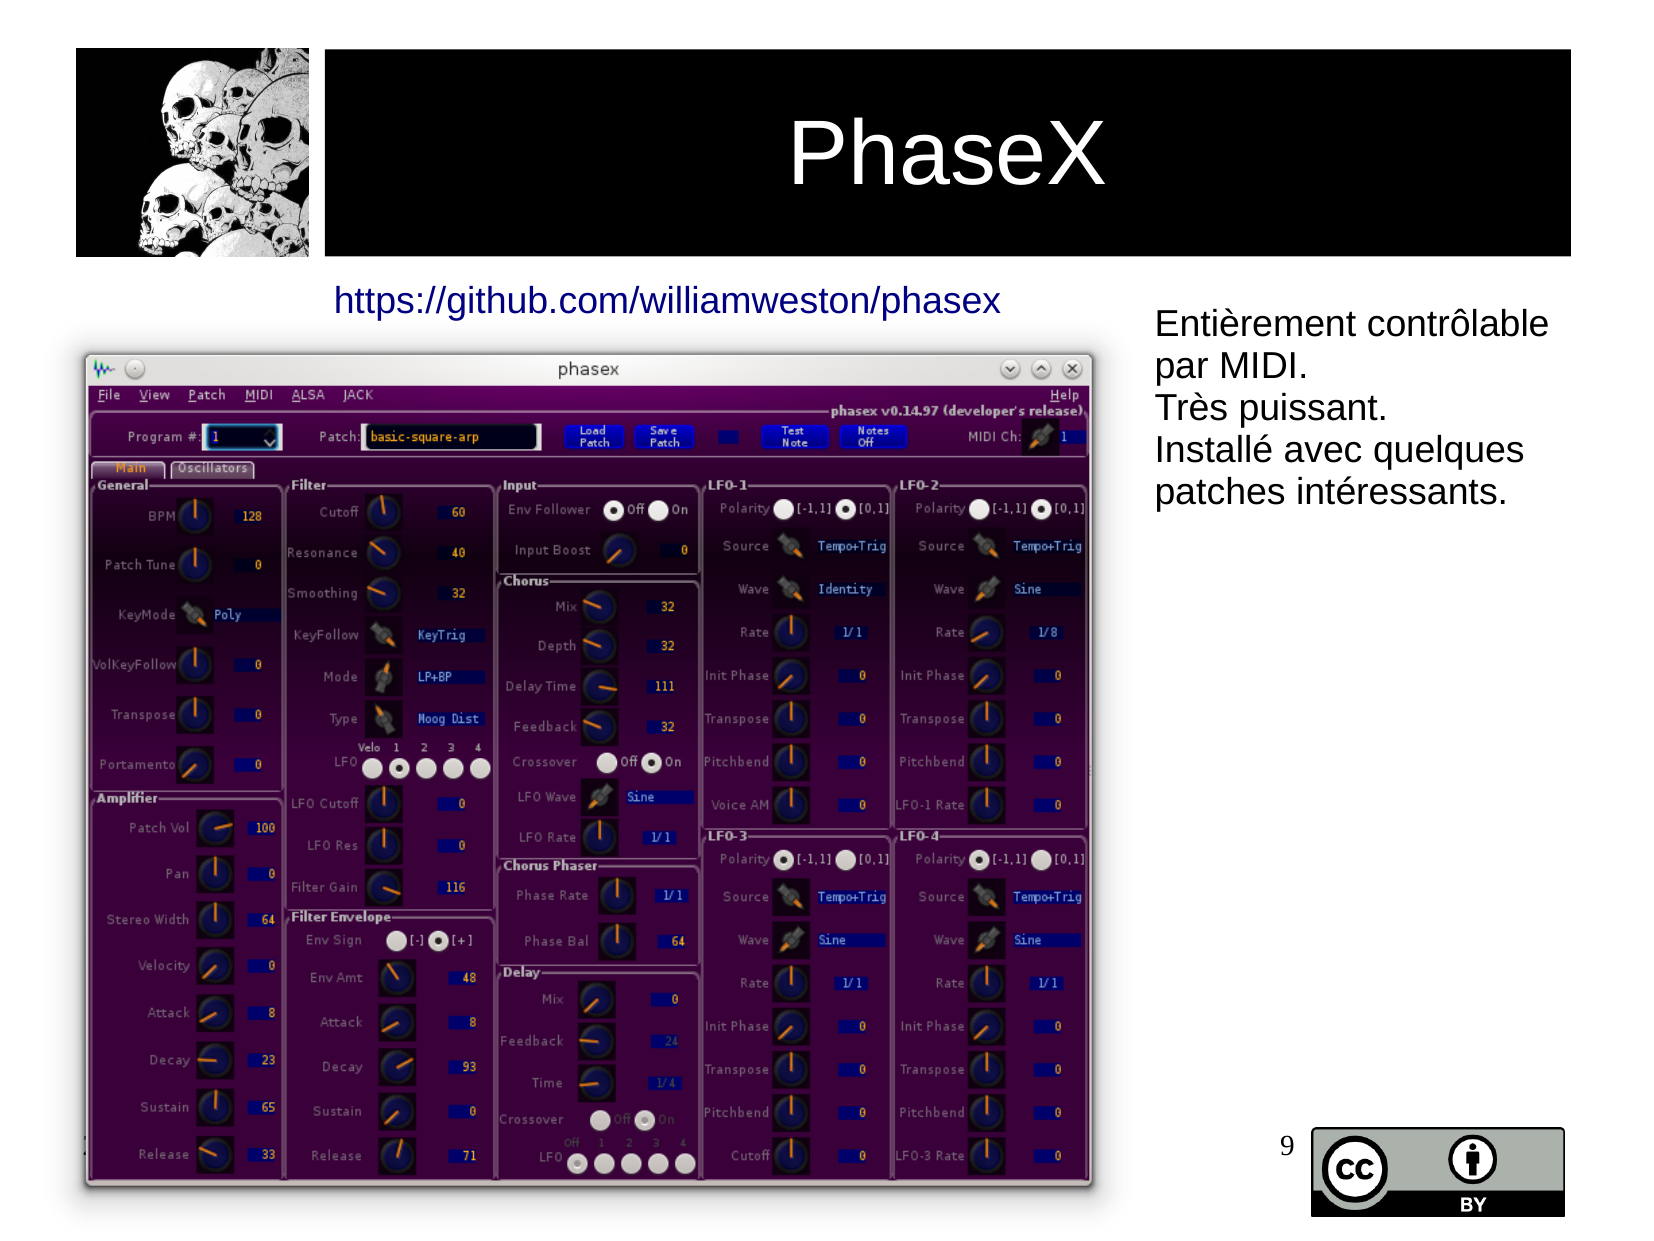

# PhaseX
https://github.com/williamweston/phasex
Entièrement contrôlable par MIDI.
Très puissant.
Installé avec quelques patches intéressants.
Y. Collette
9